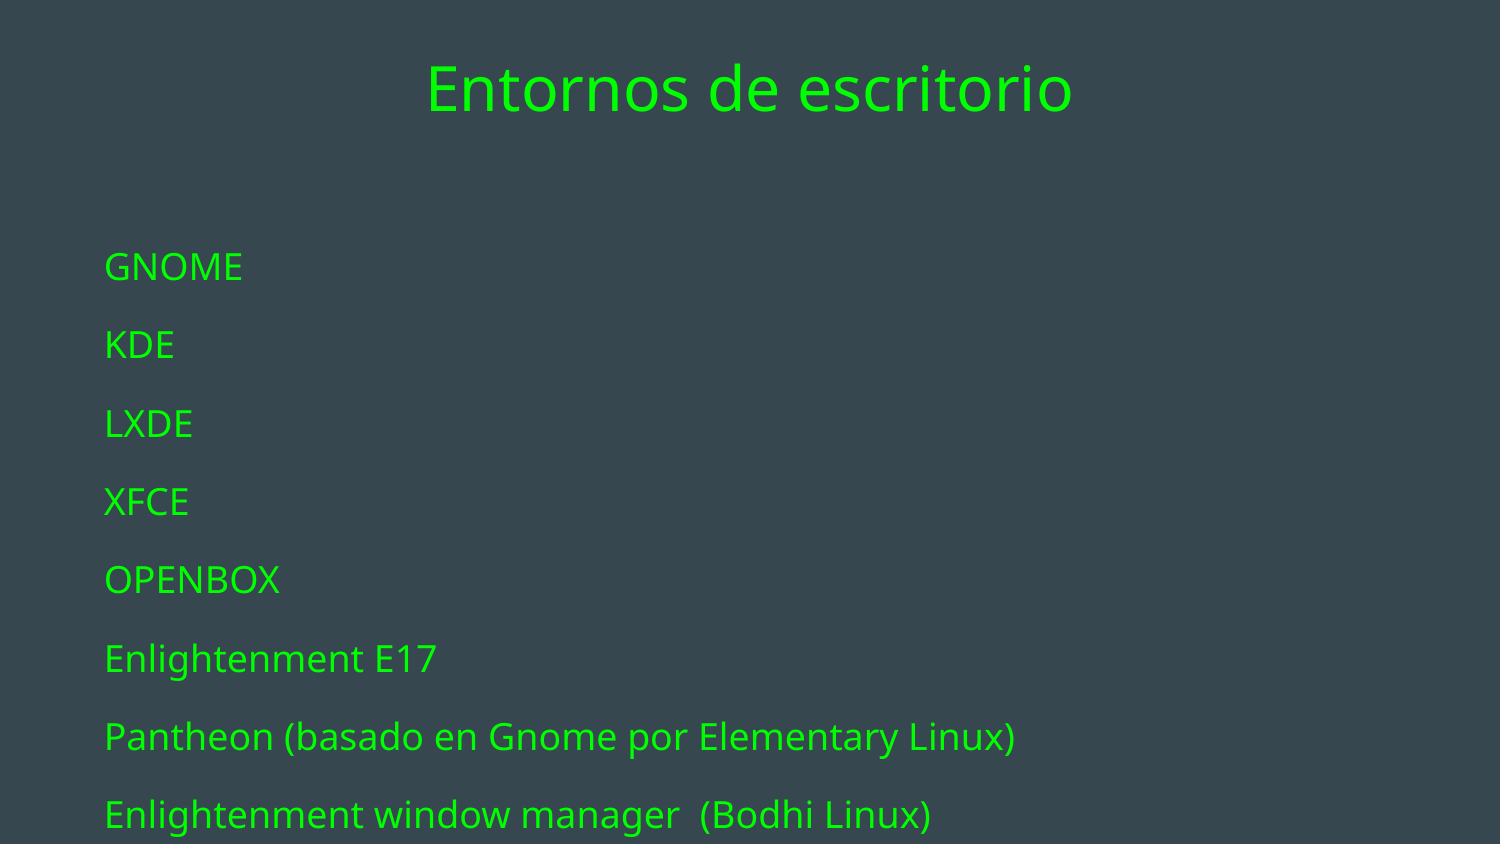

# Entornos de escritorio
GNOME
KDE
LXDE
XFCE
OPENBOX
Enlightenment E17
Pantheon (basado en Gnome por Elementary Linux)
Enlightenment window manager (Bodhi Linux)